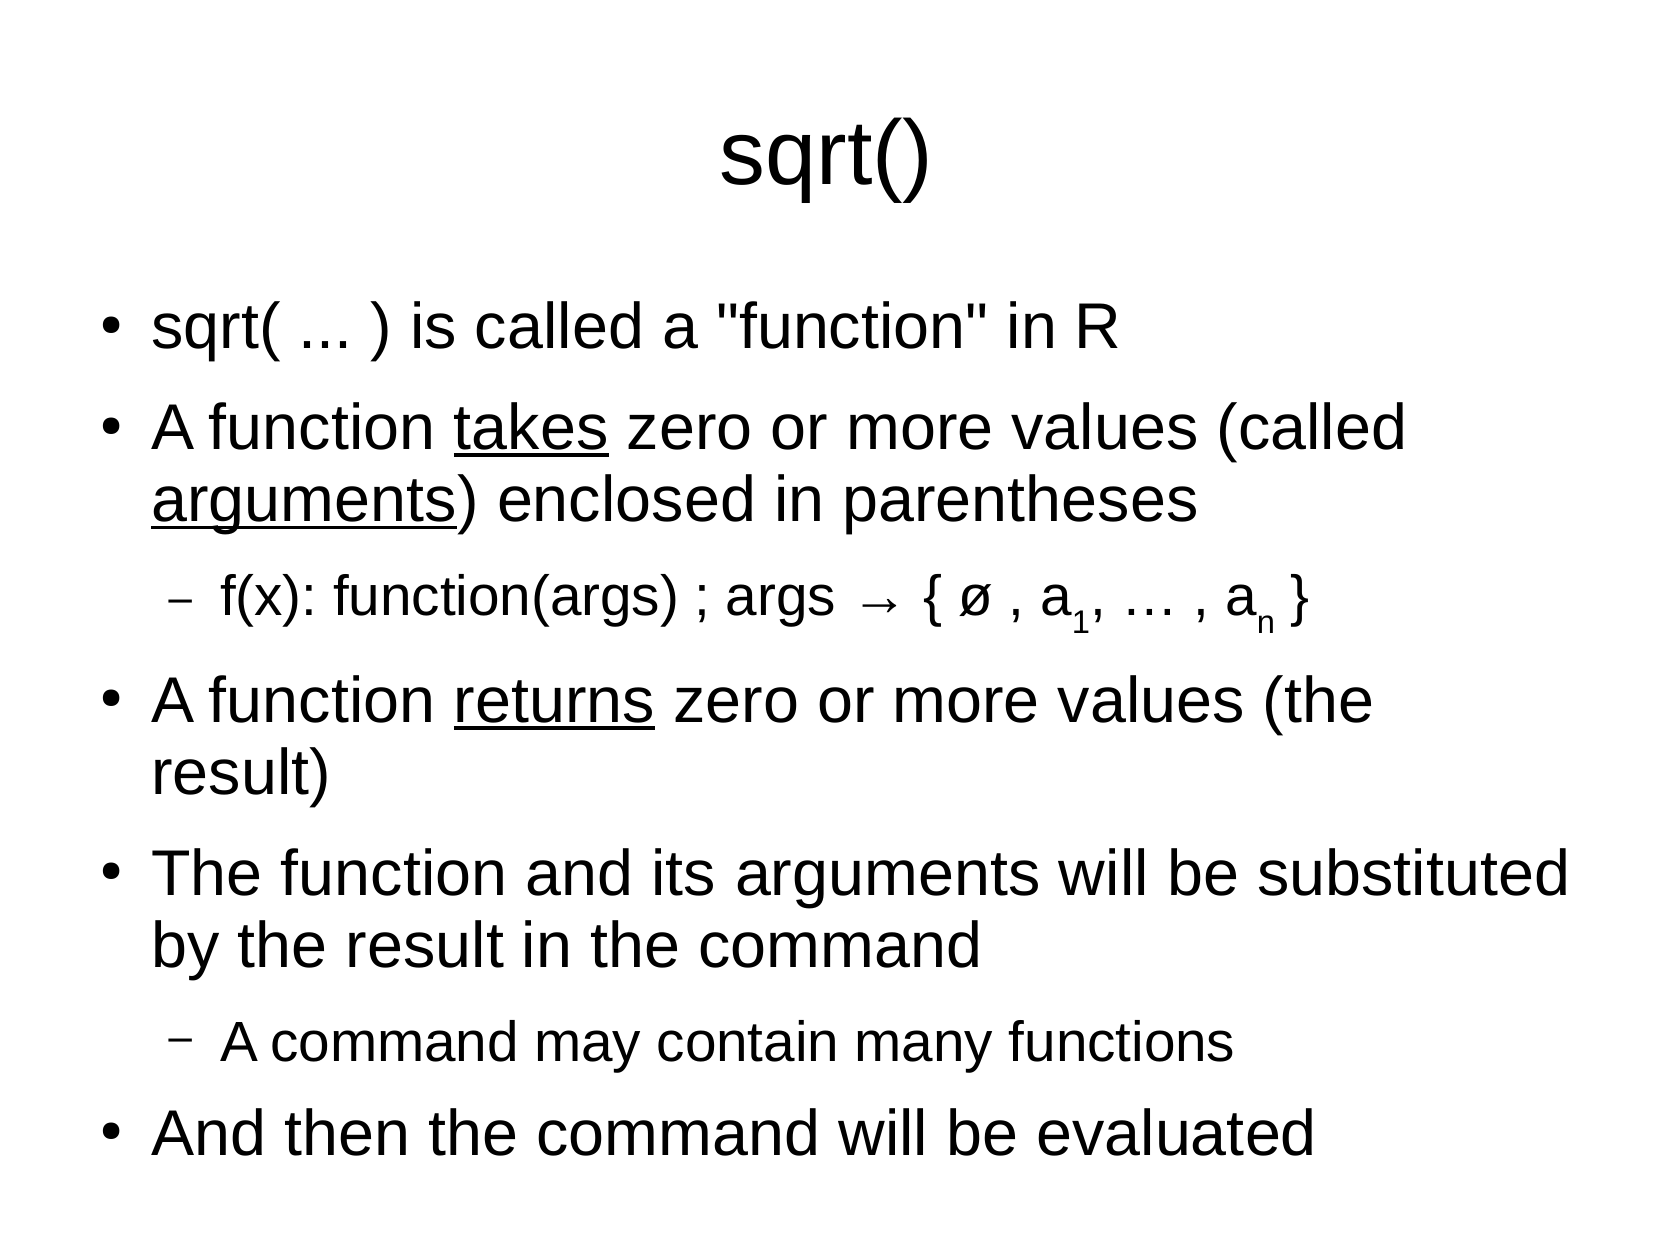

# sqrt()
sqrt( ... ) is called a "function" in R
A function takes zero or more values (called arguments) enclosed in parentheses
f(x): function(args) ; args → { ø , a1, … , an }
A function returns zero or more values (the result)
The function and its arguments will be substituted by the result in the command
A command may contain many functions
And then the command will be evaluated